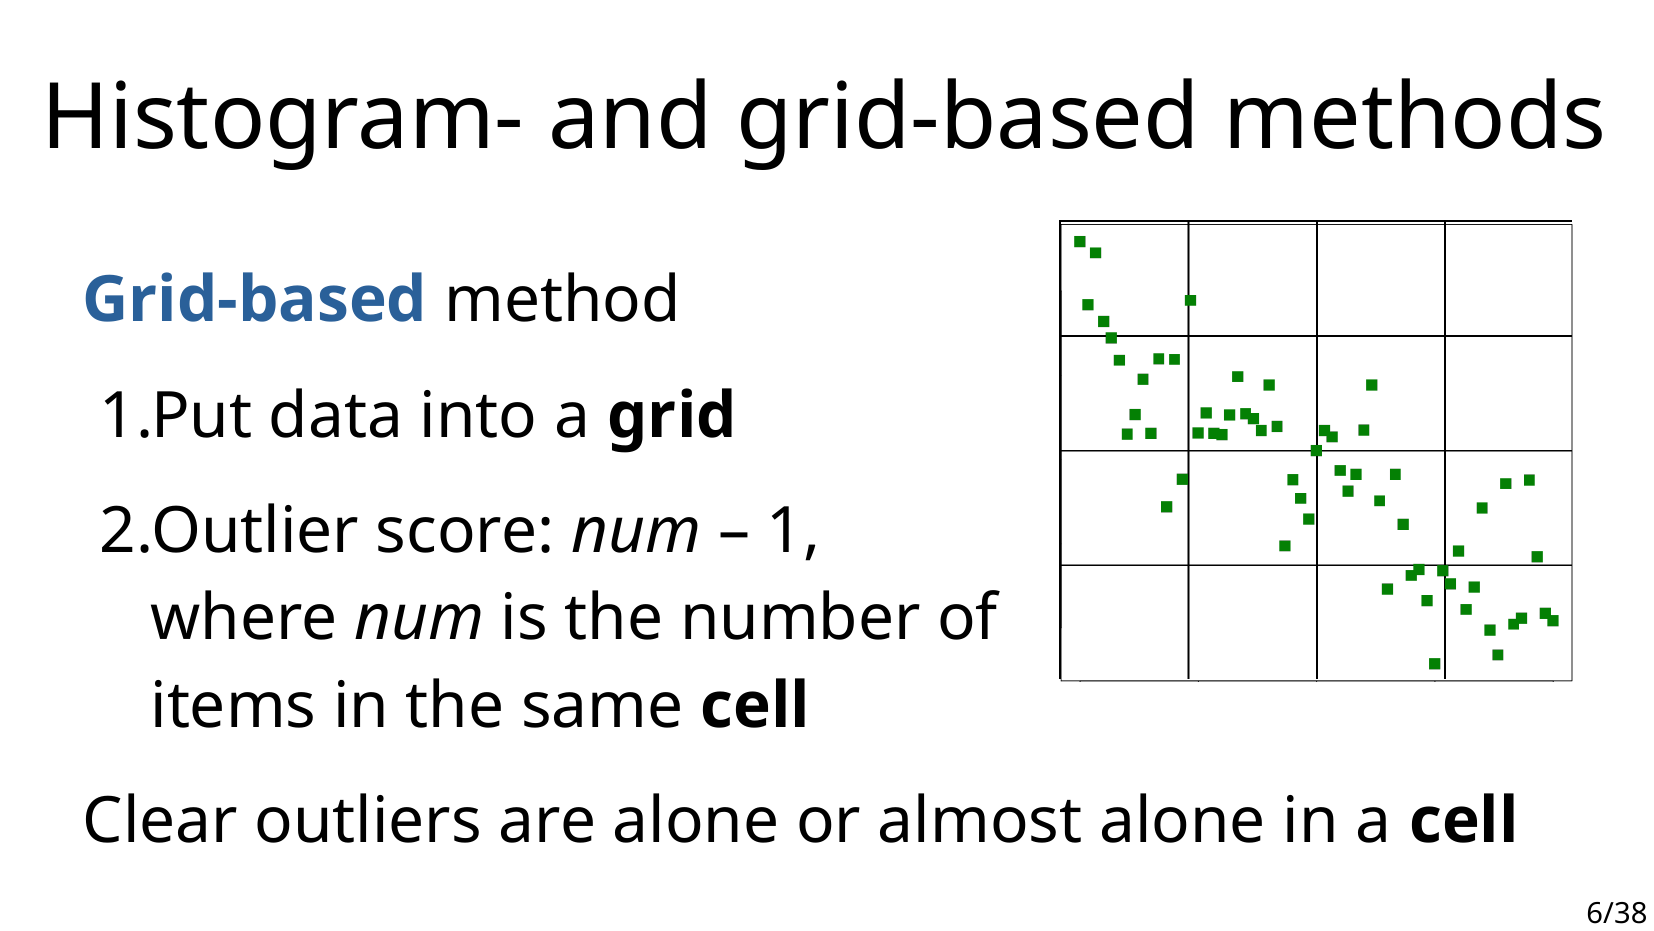

# Histogram- and grid-based methods
Grid-based method
Put data into a grid
Outlier score: num – 1,
where num is the number of
items in the same cell
Clear outliers are alone or almost alone in a cell
6